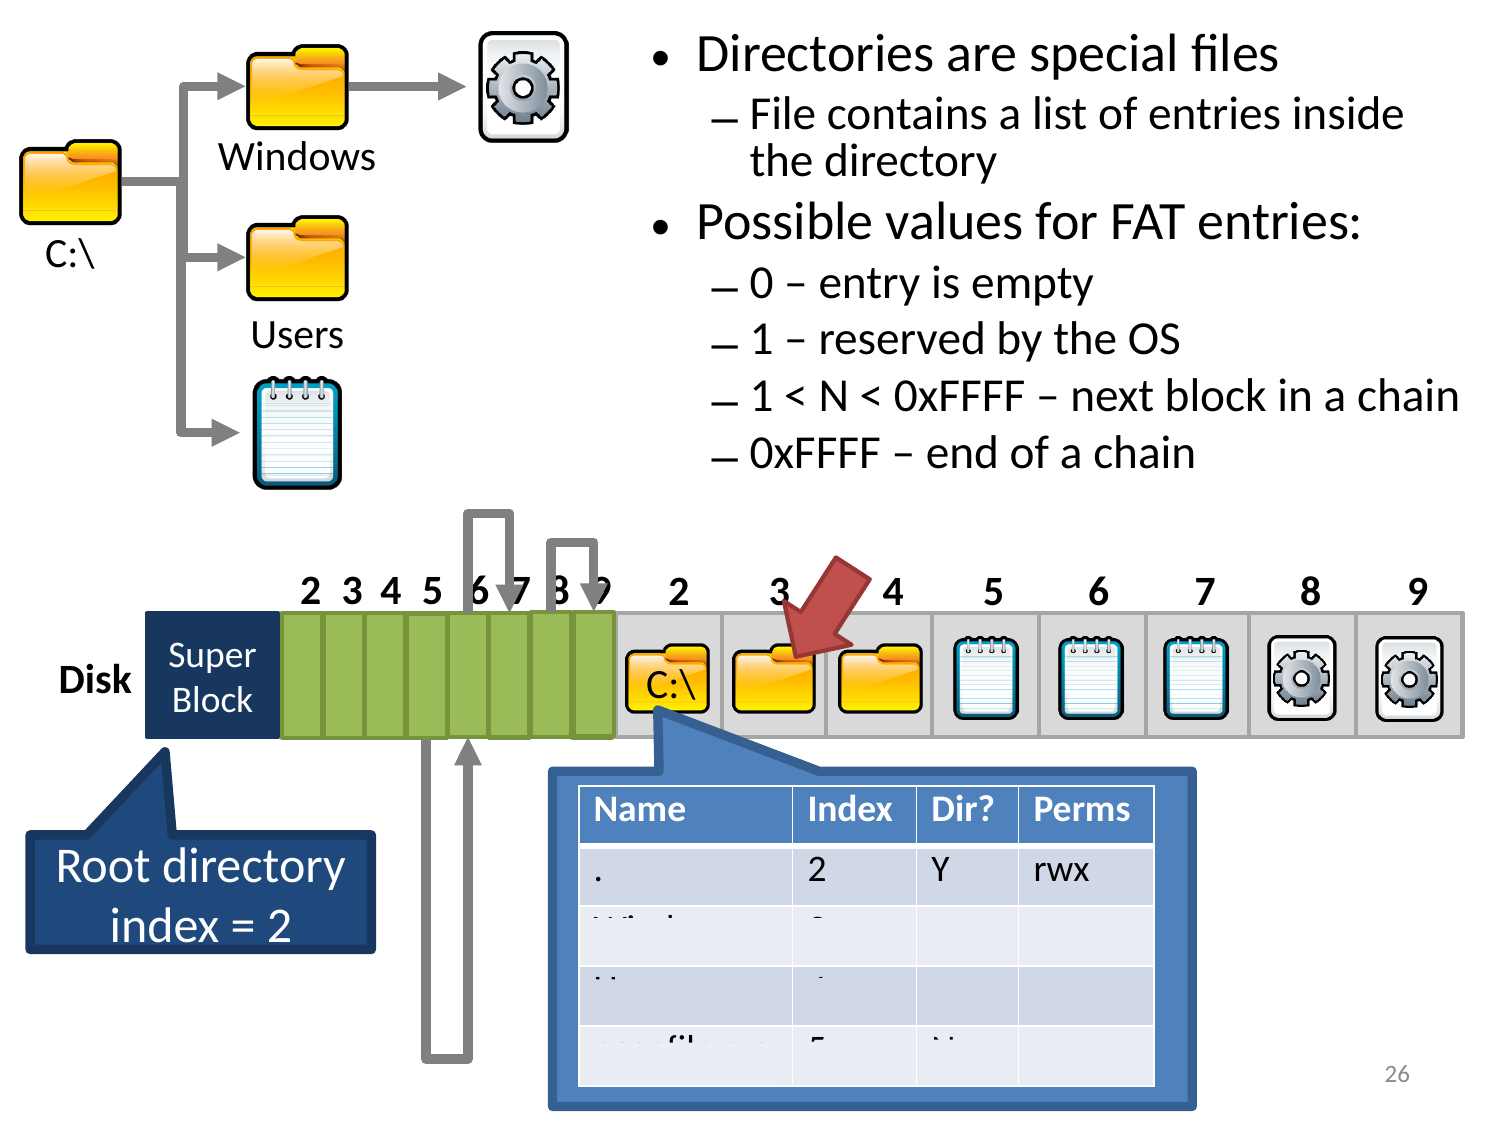

# Directories are special files
File contains a list of entries inside the directory
Possible values for FAT entries:
0 – entry is empty
1 – reserved by the OS
1 < N < 0xFFFF – next block in a chain
0xFFFF – end of a chain
Windows
Users
C:\
2
3
4
5
6
7
8
9
2
3
4
5
6
7
8
9
Super Block
C:\
Disk
| Name | Index | Dir? | Perms |
| --- | --- | --- | --- |
| . | 2 | Y | rwx |
| Windows | 3 | Y | rwx |
| Users | 4 | Y | rwx |
| pagefile.sys | 5 | N | r |
Root directory index = 2